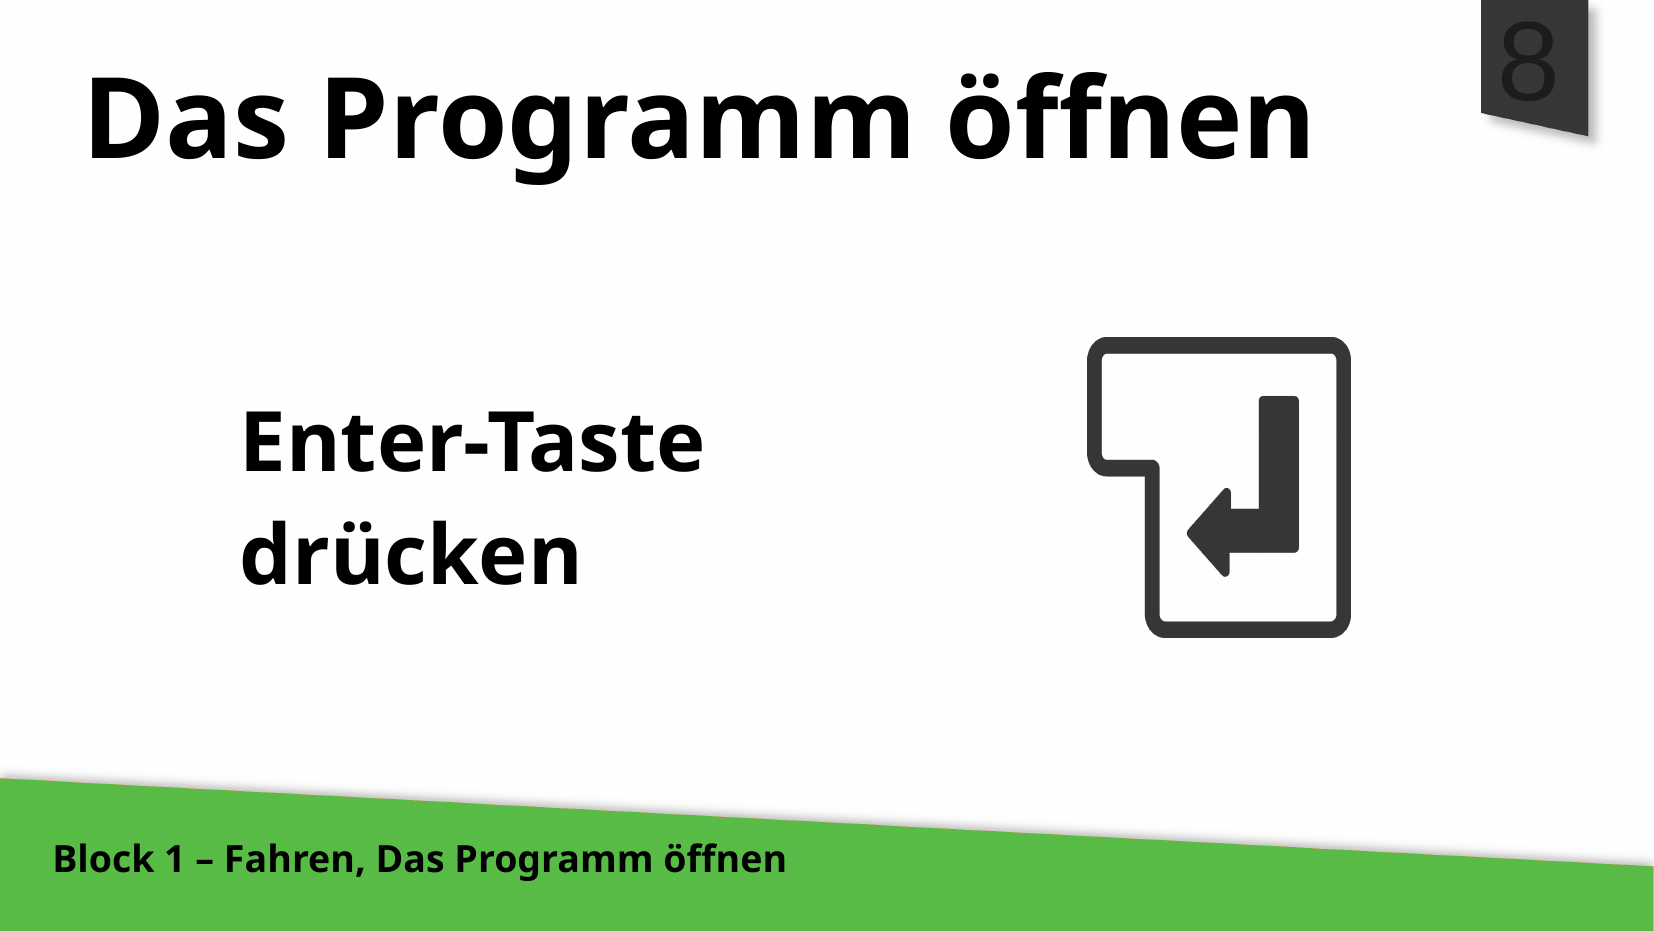

# Das Programm öffnen
Enter-Taste drücken
Block 1 – Fahren, Das Programm öffnen